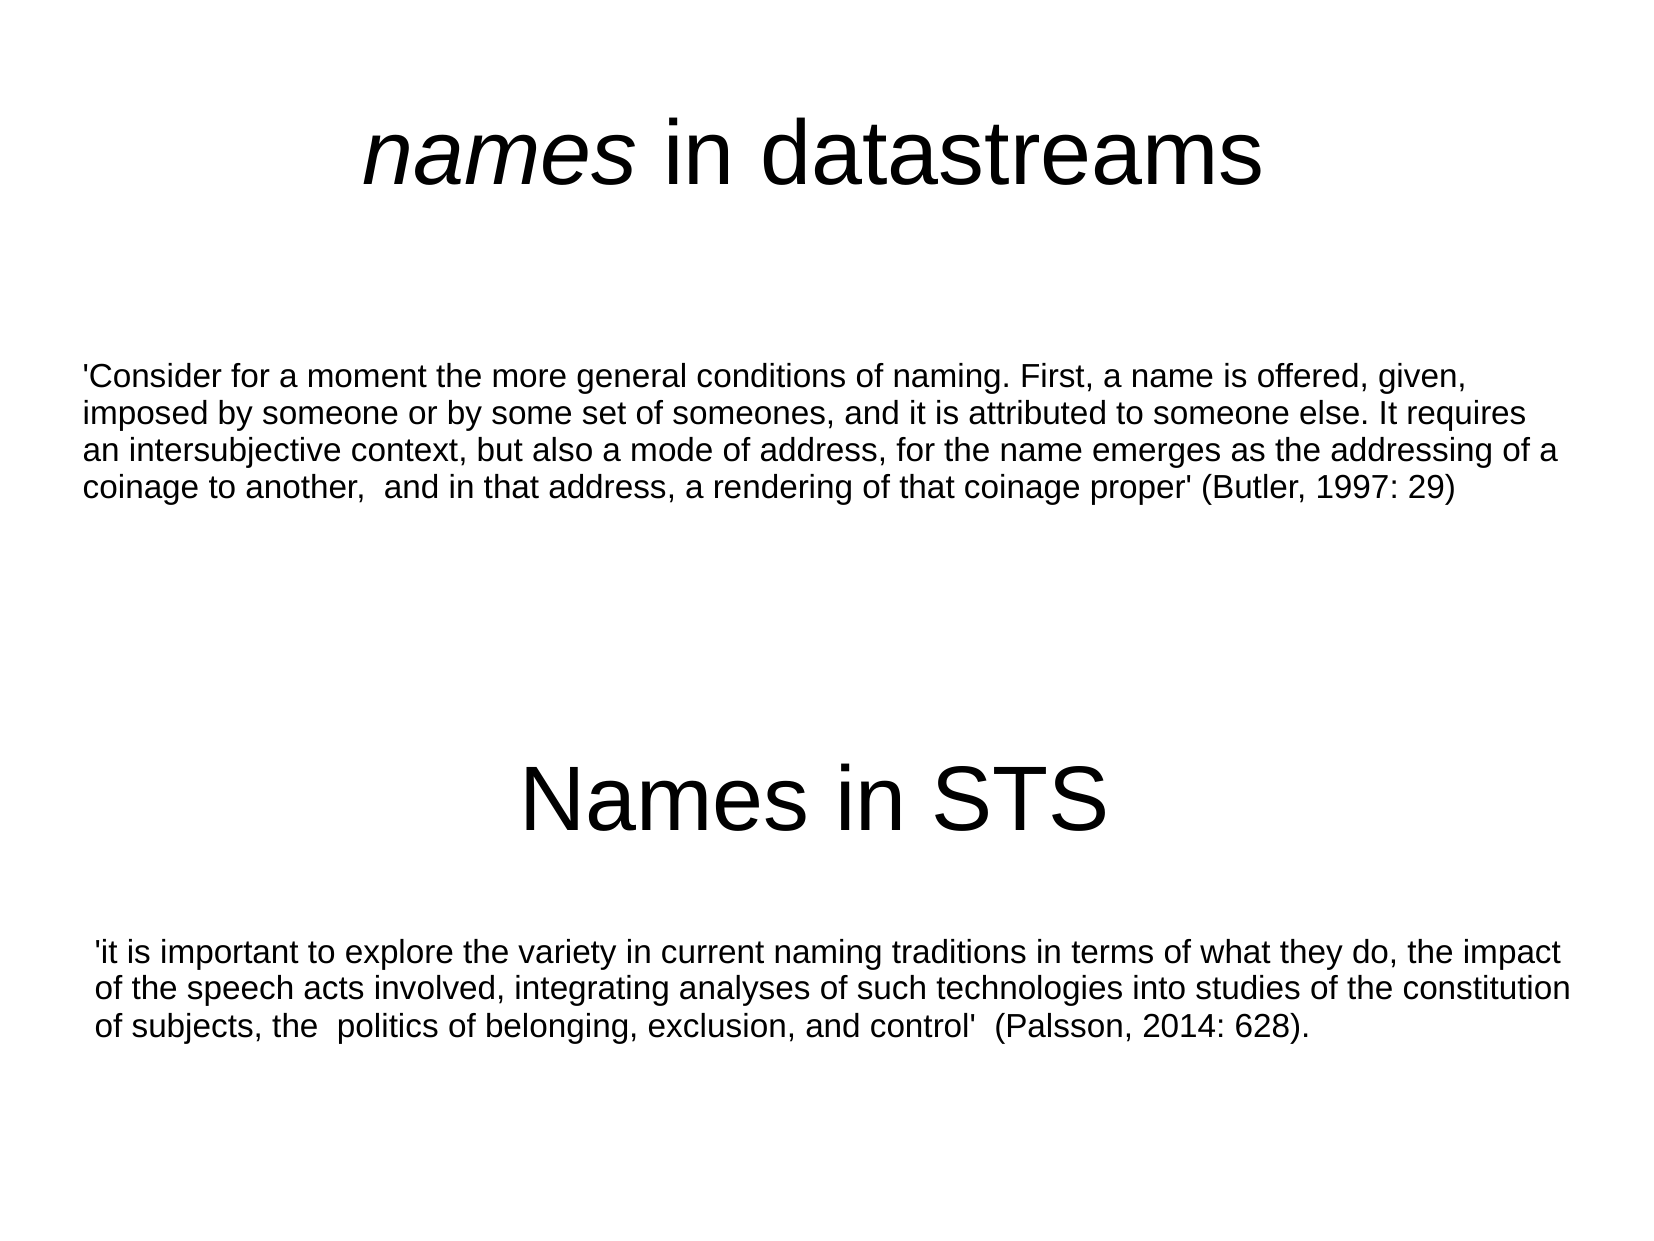

# names in datastreams
'Consider for a moment the more general conditions of naming. First, a name is offered, given, imposed by someone or by some set of someones, and it is attributed to someone else. It requires an intersubjective context, but also a mode of address, for the name emerges as the addressing of a coinage to another, and in that address, a rendering of that coinage proper' (Butler, 1997: 29)
Names in STS
'it is important to explore the variety in current naming traditions in terms of what they do, the impact of the speech acts involved, integrating analyses of such technologies into studies of the constitution of subjects, the politics of belonging, exclusion, and control' (Palsson, 2014: 628).